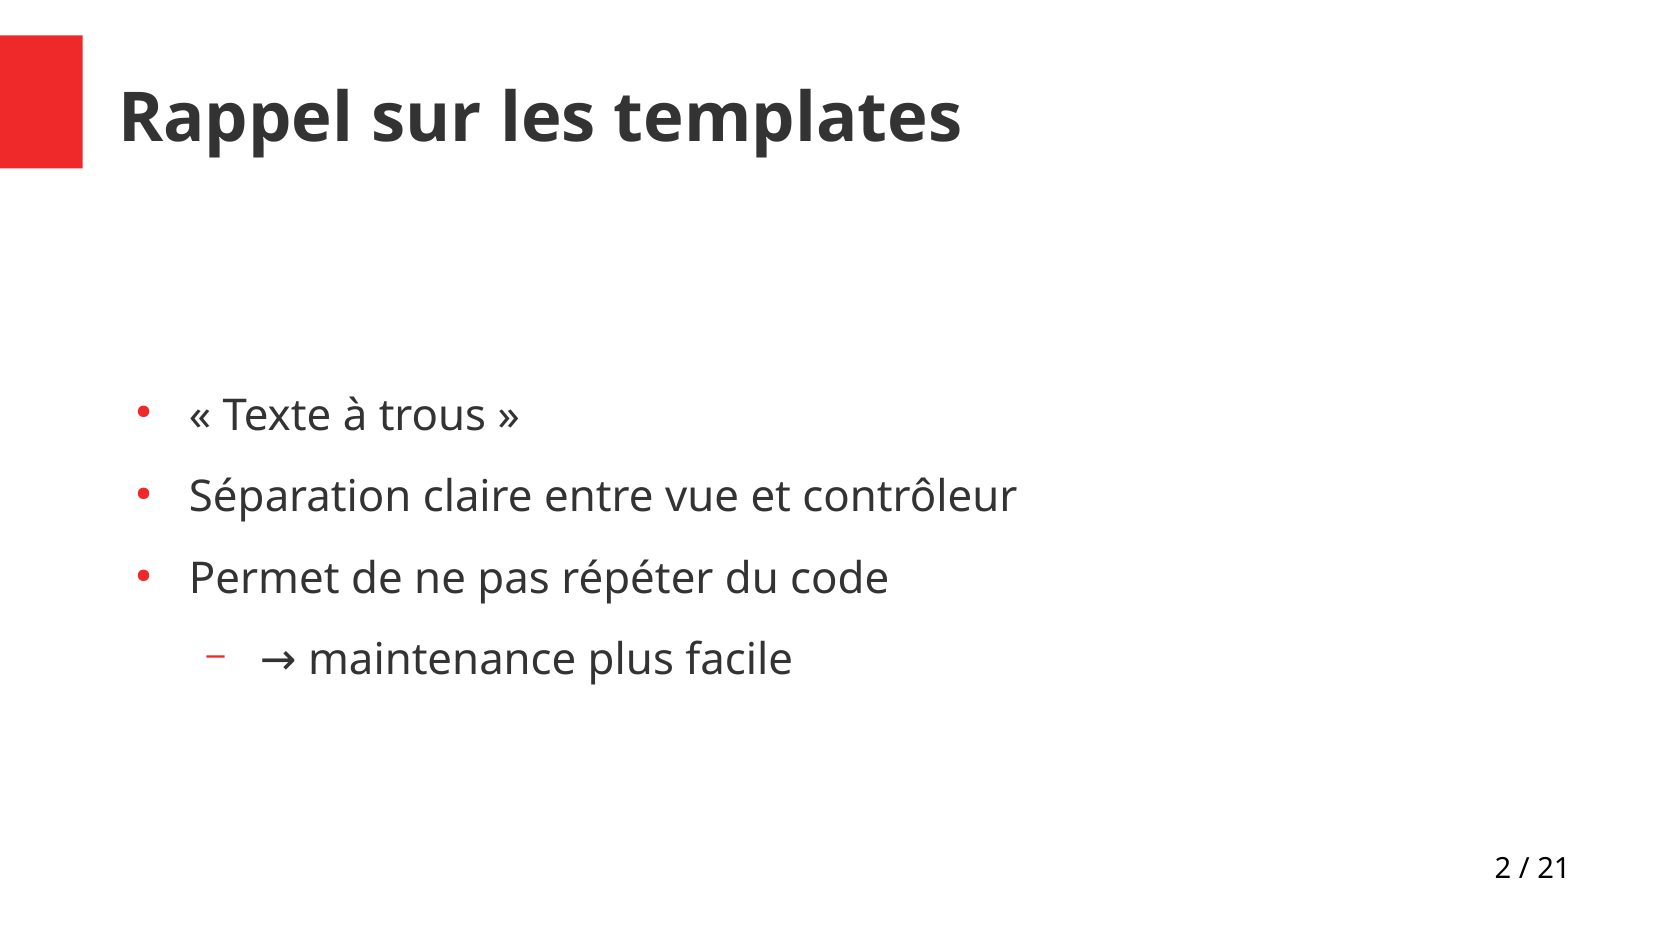

# Rappel sur les templates
« Texte à trous »
Séparation claire entre vue et contrôleur
Permet de ne pas répéter du code
→ maintenance plus facile
2